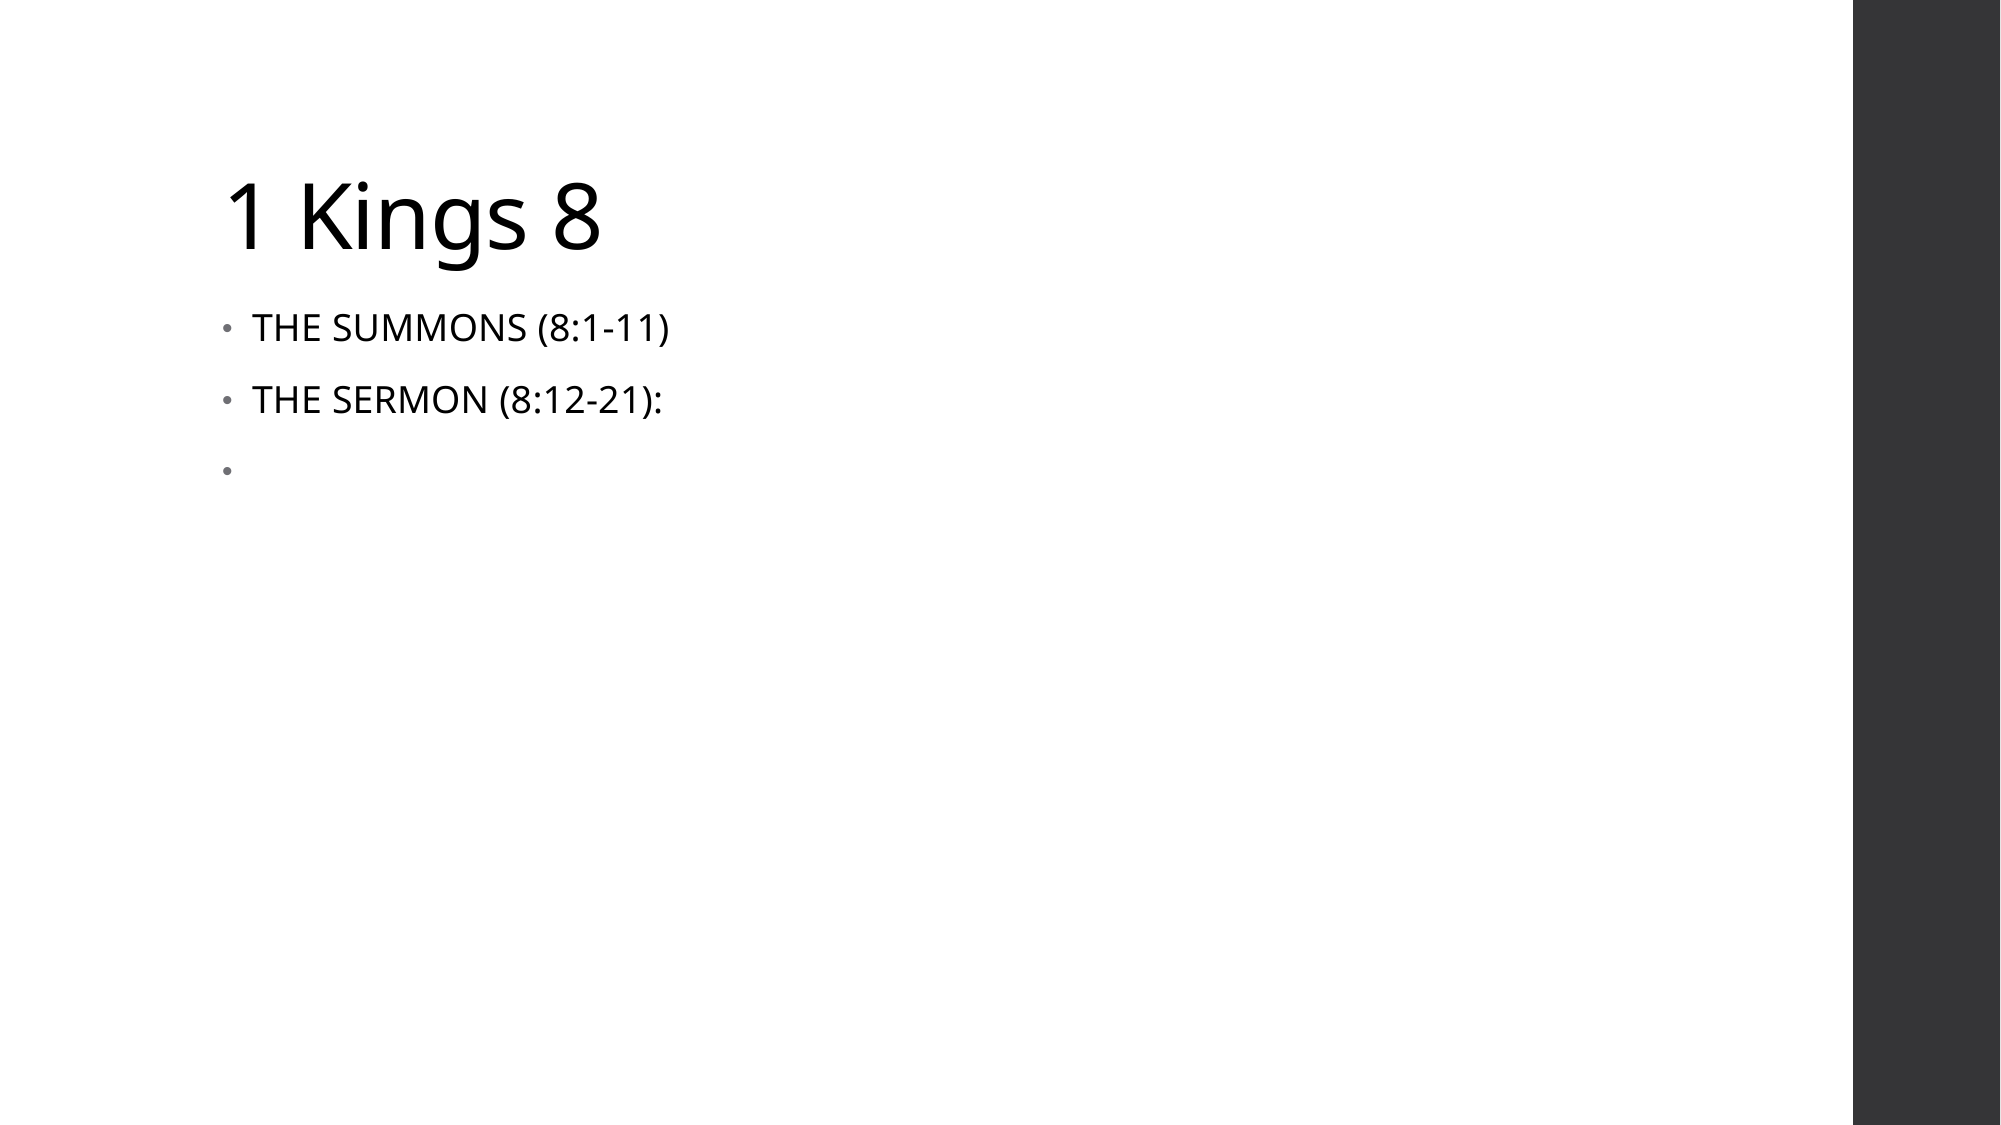

# 1 Kings 8
THE SUMMONS (8:1-11)
THE SERMON (8:12-21):